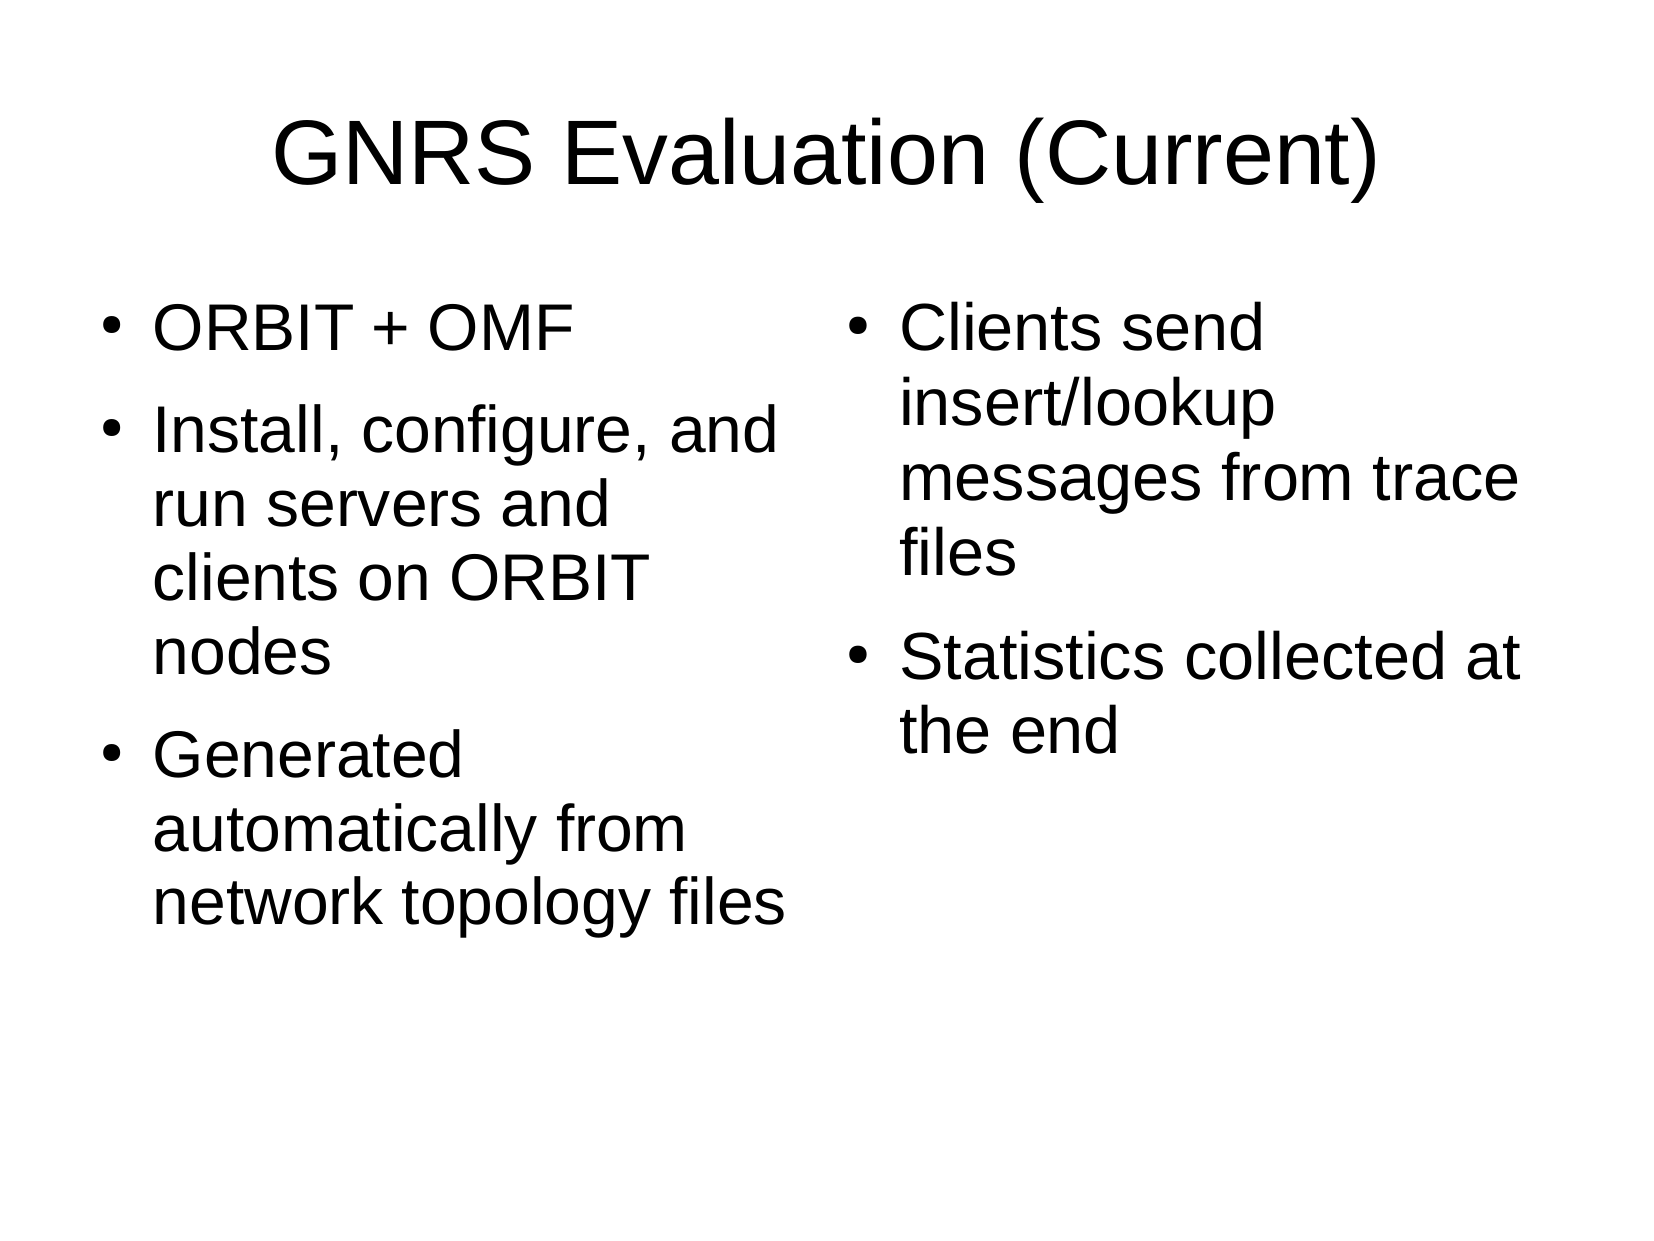

# GNRS Evaluation (Current)
ORBIT + OMF
Install, configure, and run servers and clients on ORBIT nodes
Generated automatically from network topology files
Clients send insert/lookup messages from trace files
Statistics collected at the end